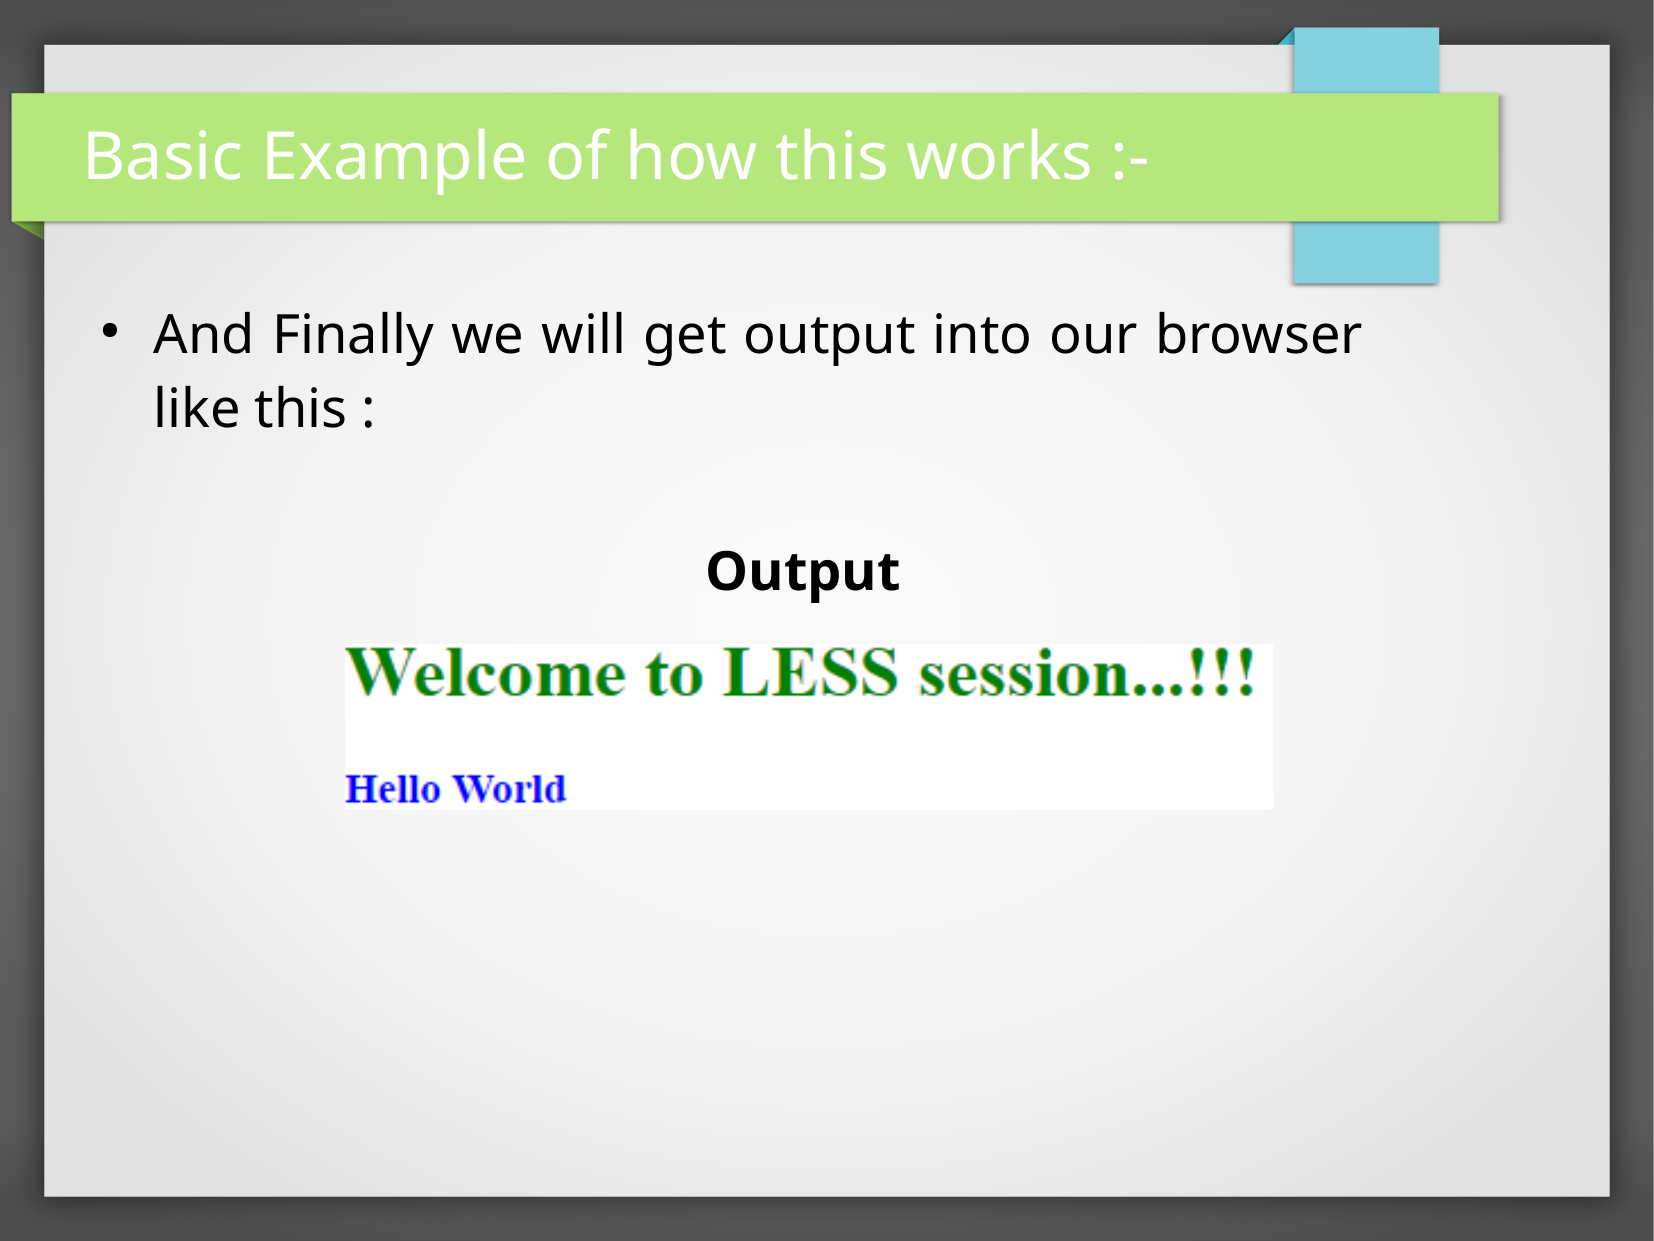

# Basic Example of how this works :-
And Finally we will get output into our browser like this :
Output